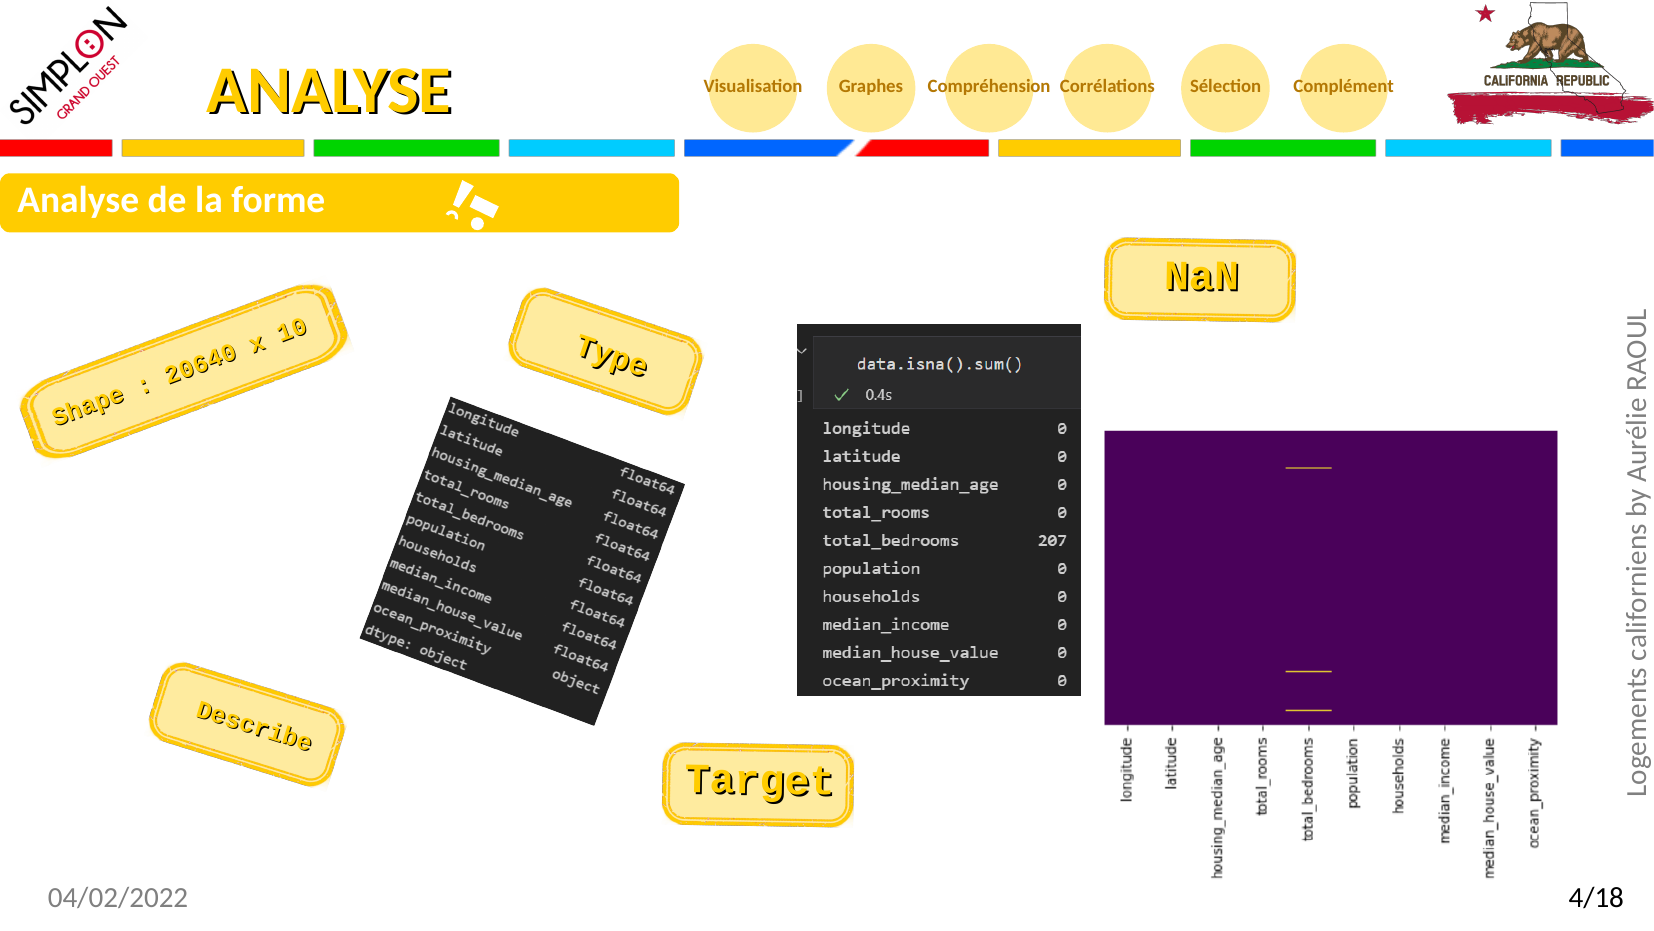

# ANALYSE
Visualisation
Graphes
Compréhension
Corrélations
Sélection
Complément
Analyse de la forme
NaN
Shape : 20640 x 10
Type
Describe
Target
4